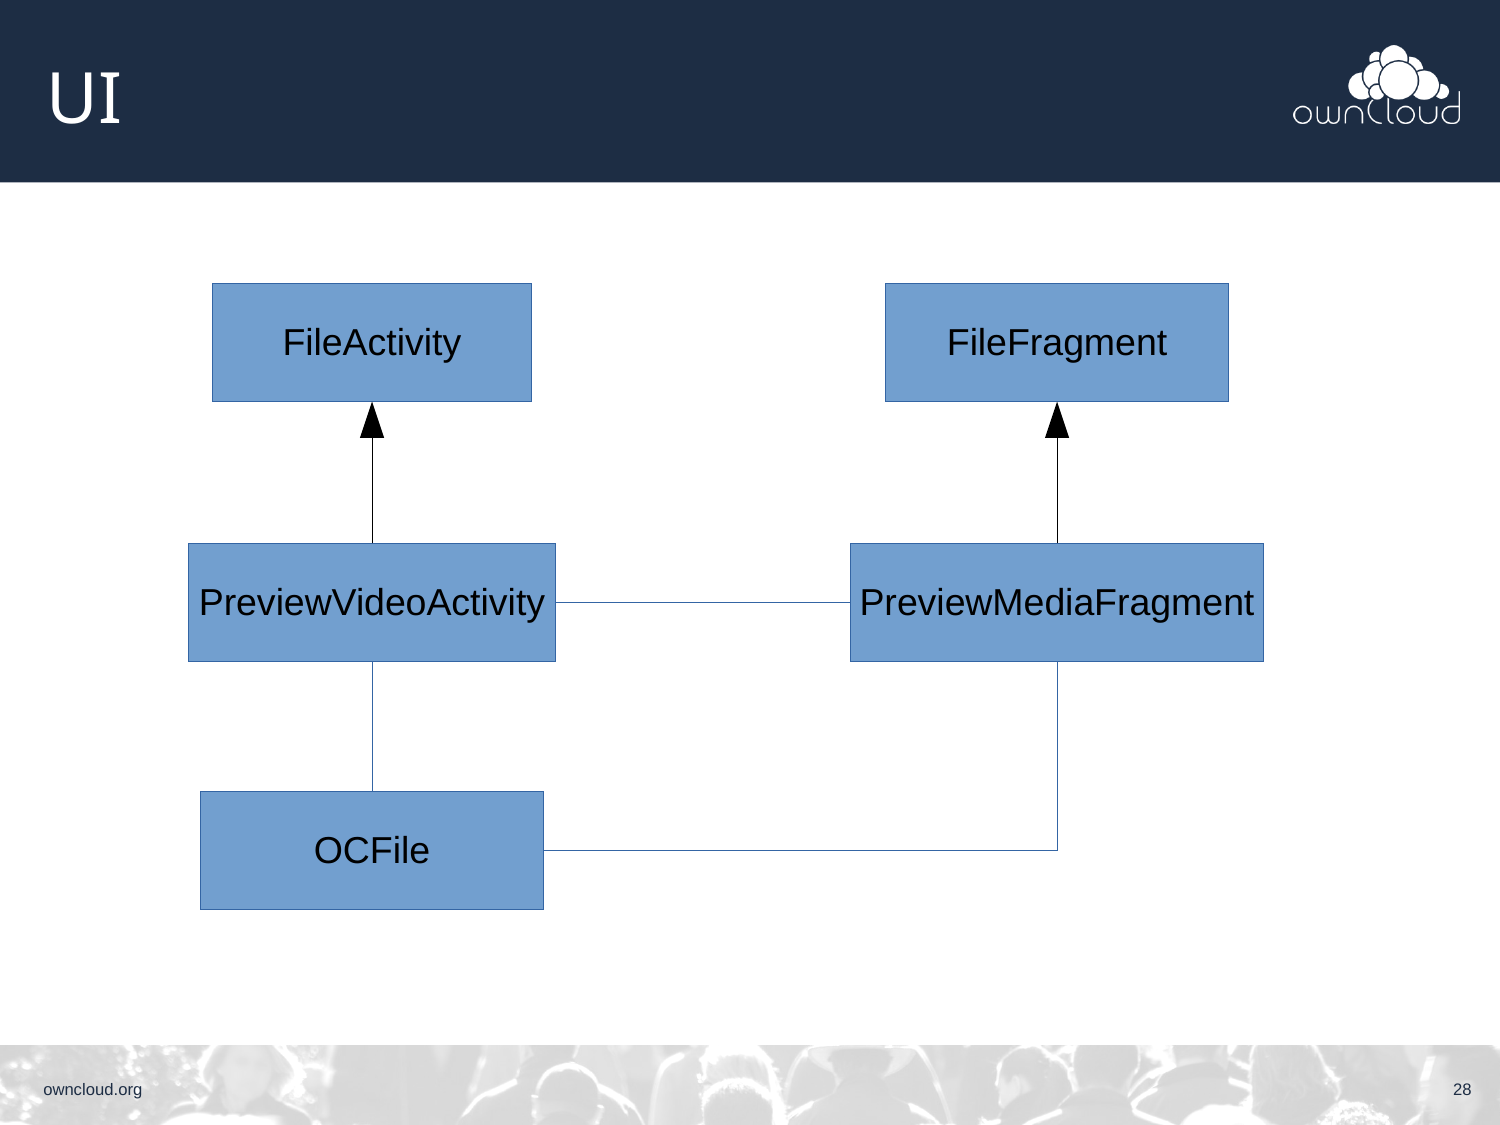

# UI
FileActivity
FileFragment
PreviewVideoActivity
PreviewMediaFragment
OCFile